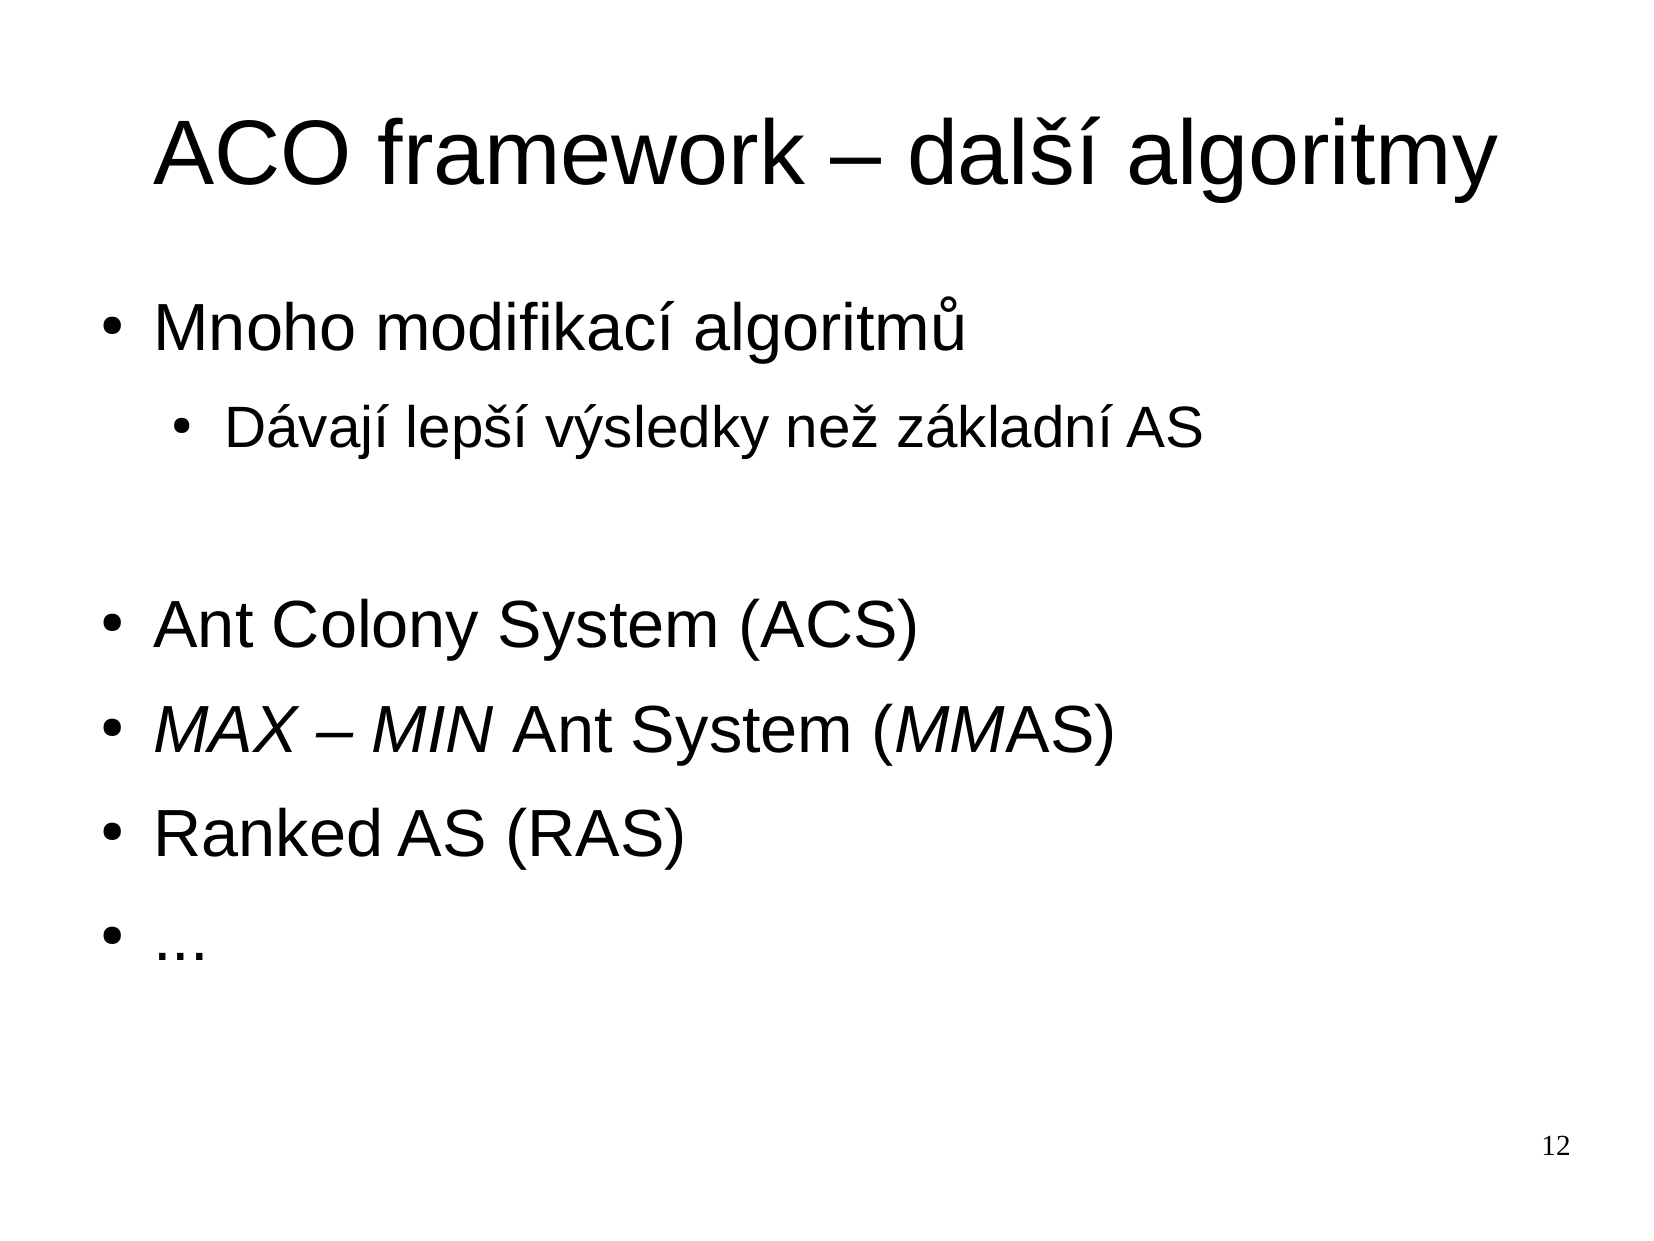

# ACO framework – další algoritmy
Mnoho modifikací algoritmů
Dávají lepší výsledky než základní AS
Ant Colony System (ACS)
MAX – MIN Ant System (MMAS)
Ranked AS (RAS)
...
12